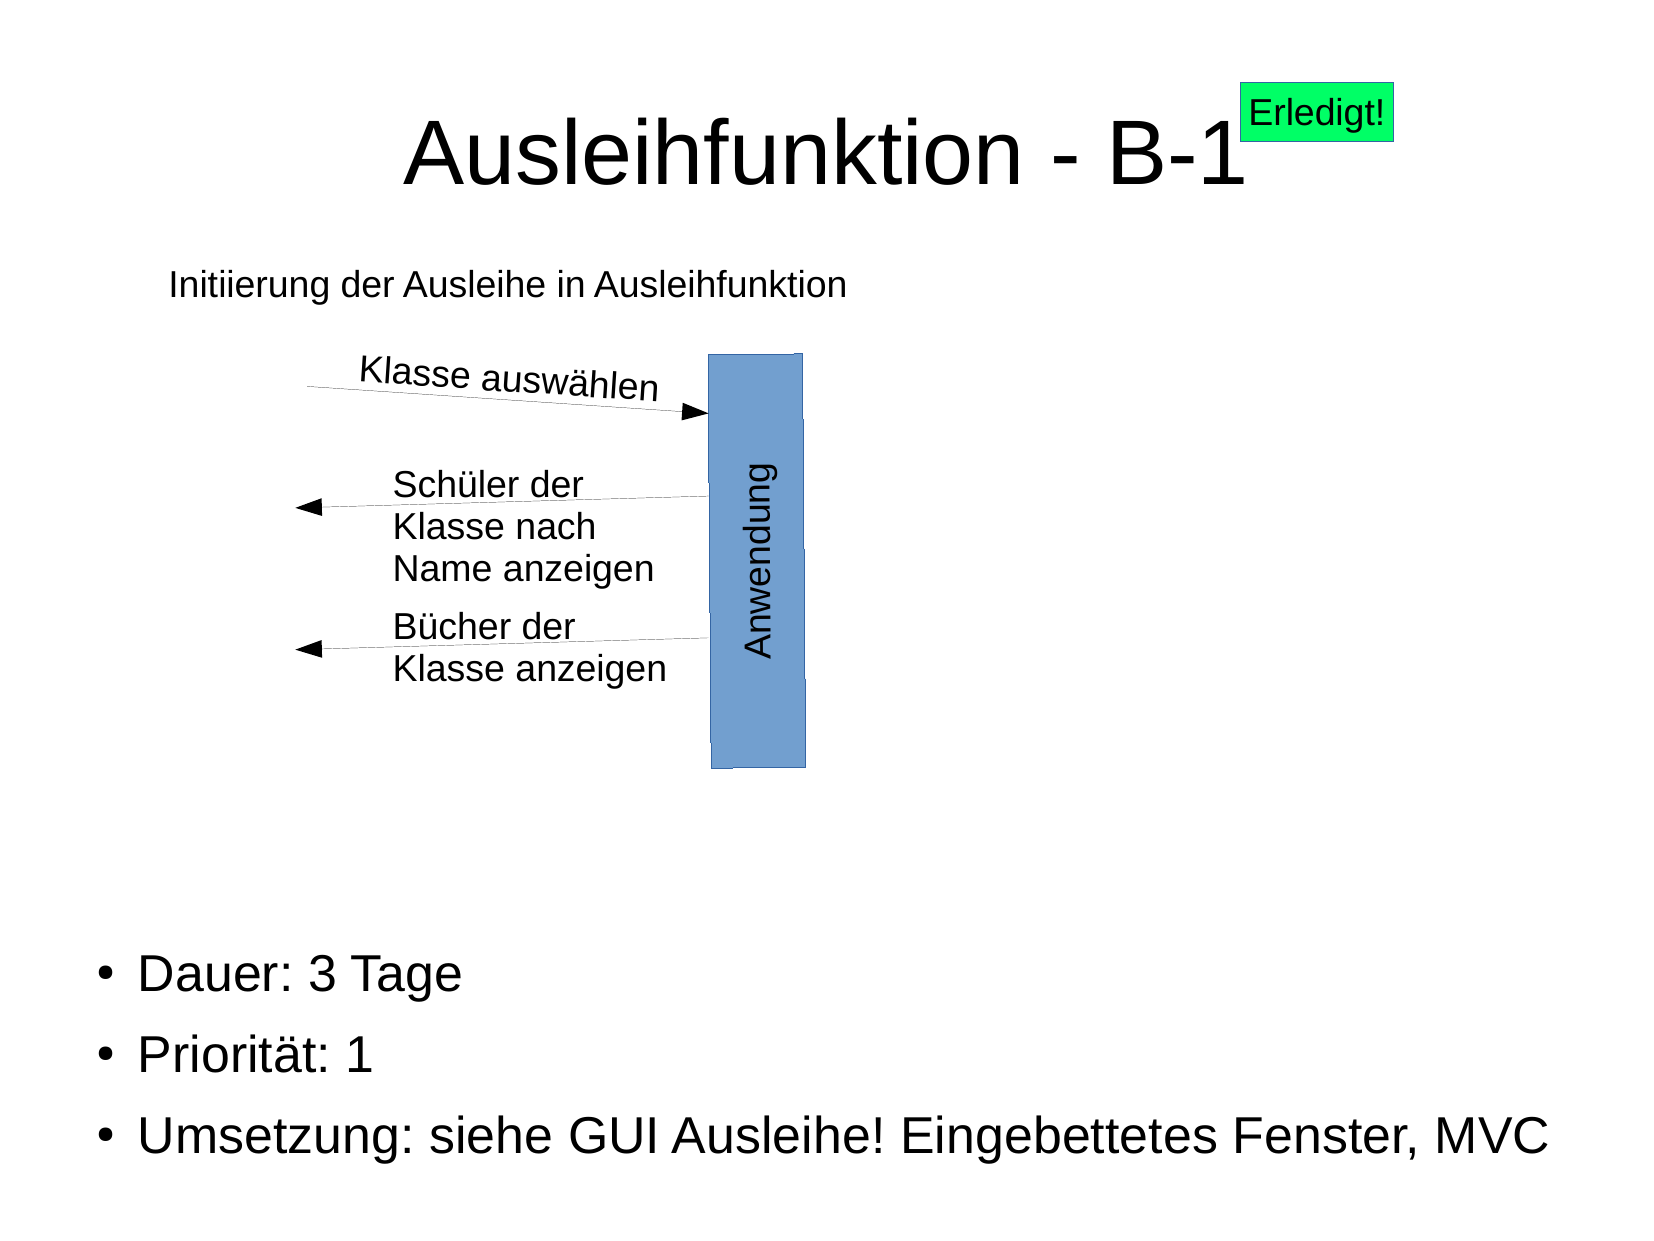

# Ausleihfunktion - B-1
Erledigt!
Initiierung der Ausleihe in Ausleihfunktion
Klasse auswählen
Schüler der Klasse nach Name anzeigen
Anwendung
Bücher der Klasse anzeigen
Dauer: 3 Tage
Priorität: 1
Umsetzung: siehe GUI Ausleihe! Eingebettetes Fenster, MVC